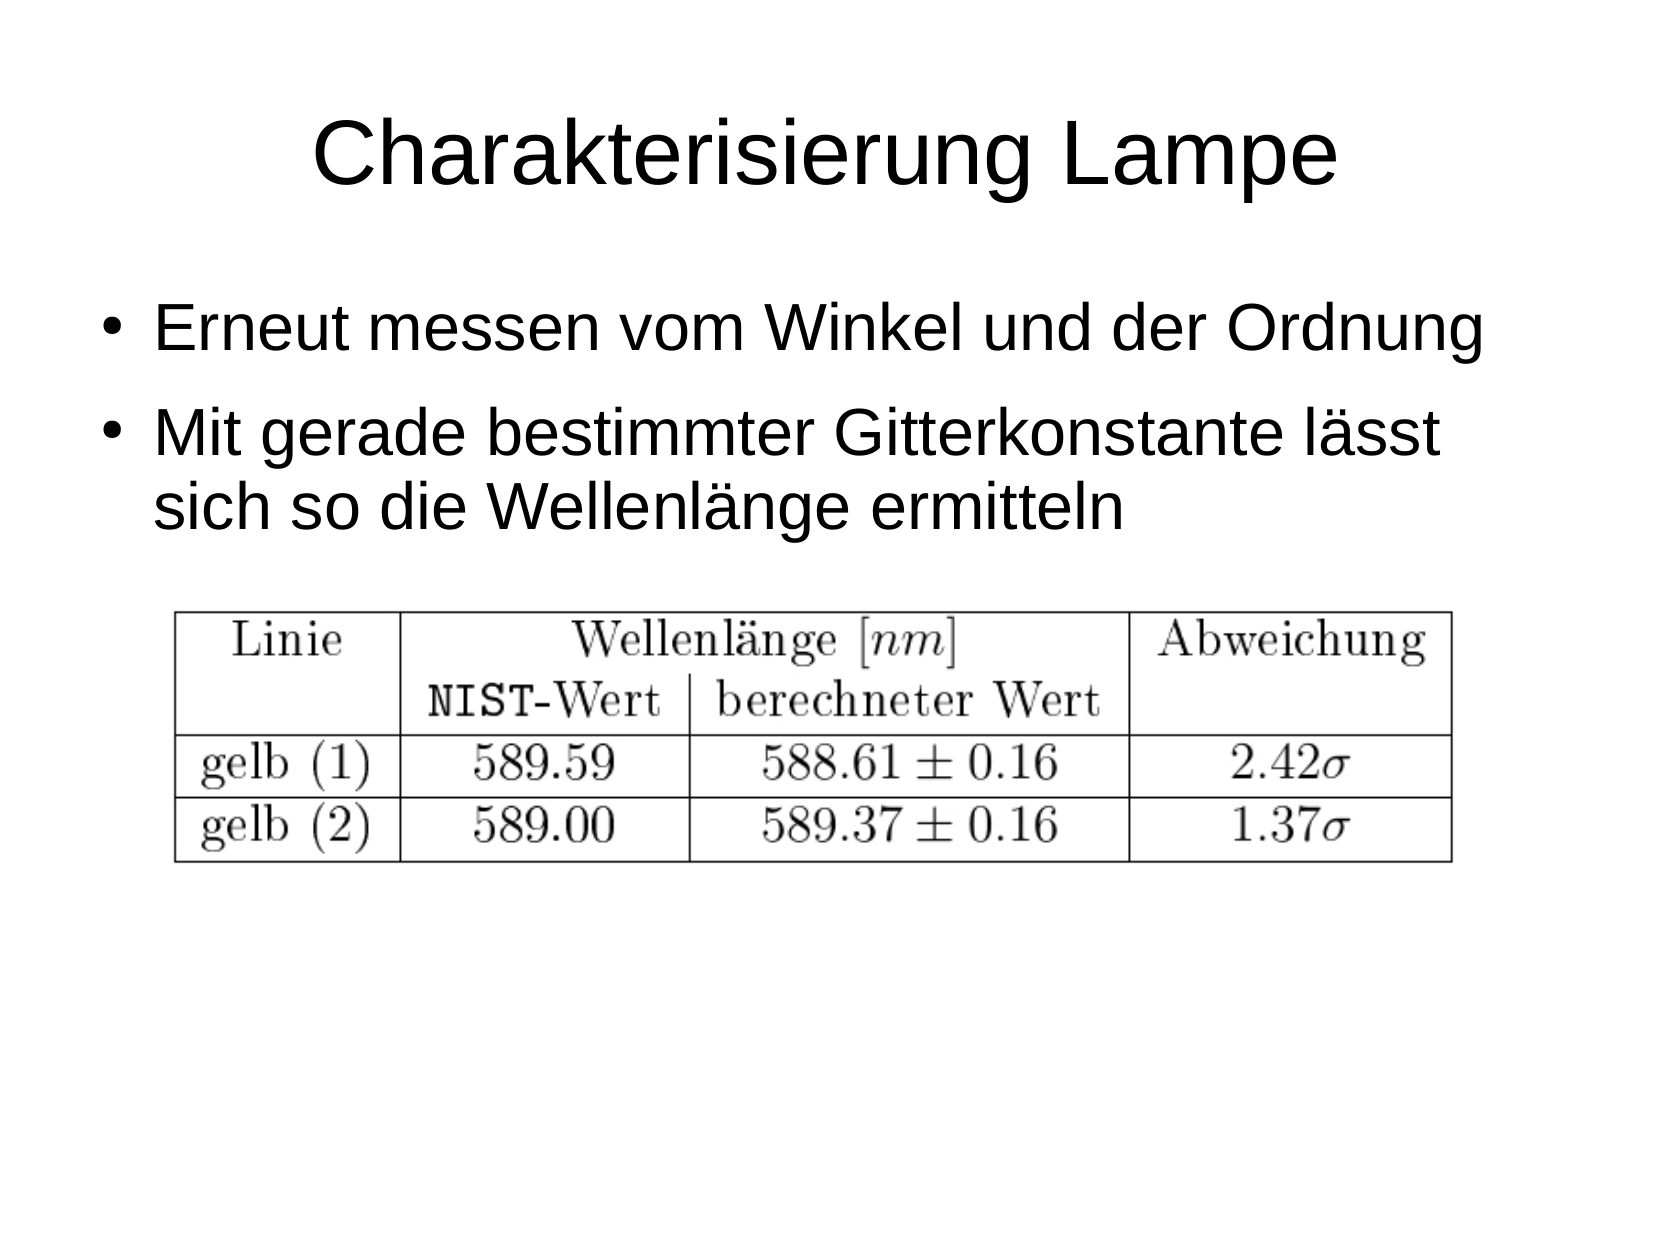

# Charakterisierung Lampe
Erneut messen vom Winkel und der Ordnung
Mit gerade bestimmter Gitterkonstante lässt sich so die Wellenlänge ermitteln